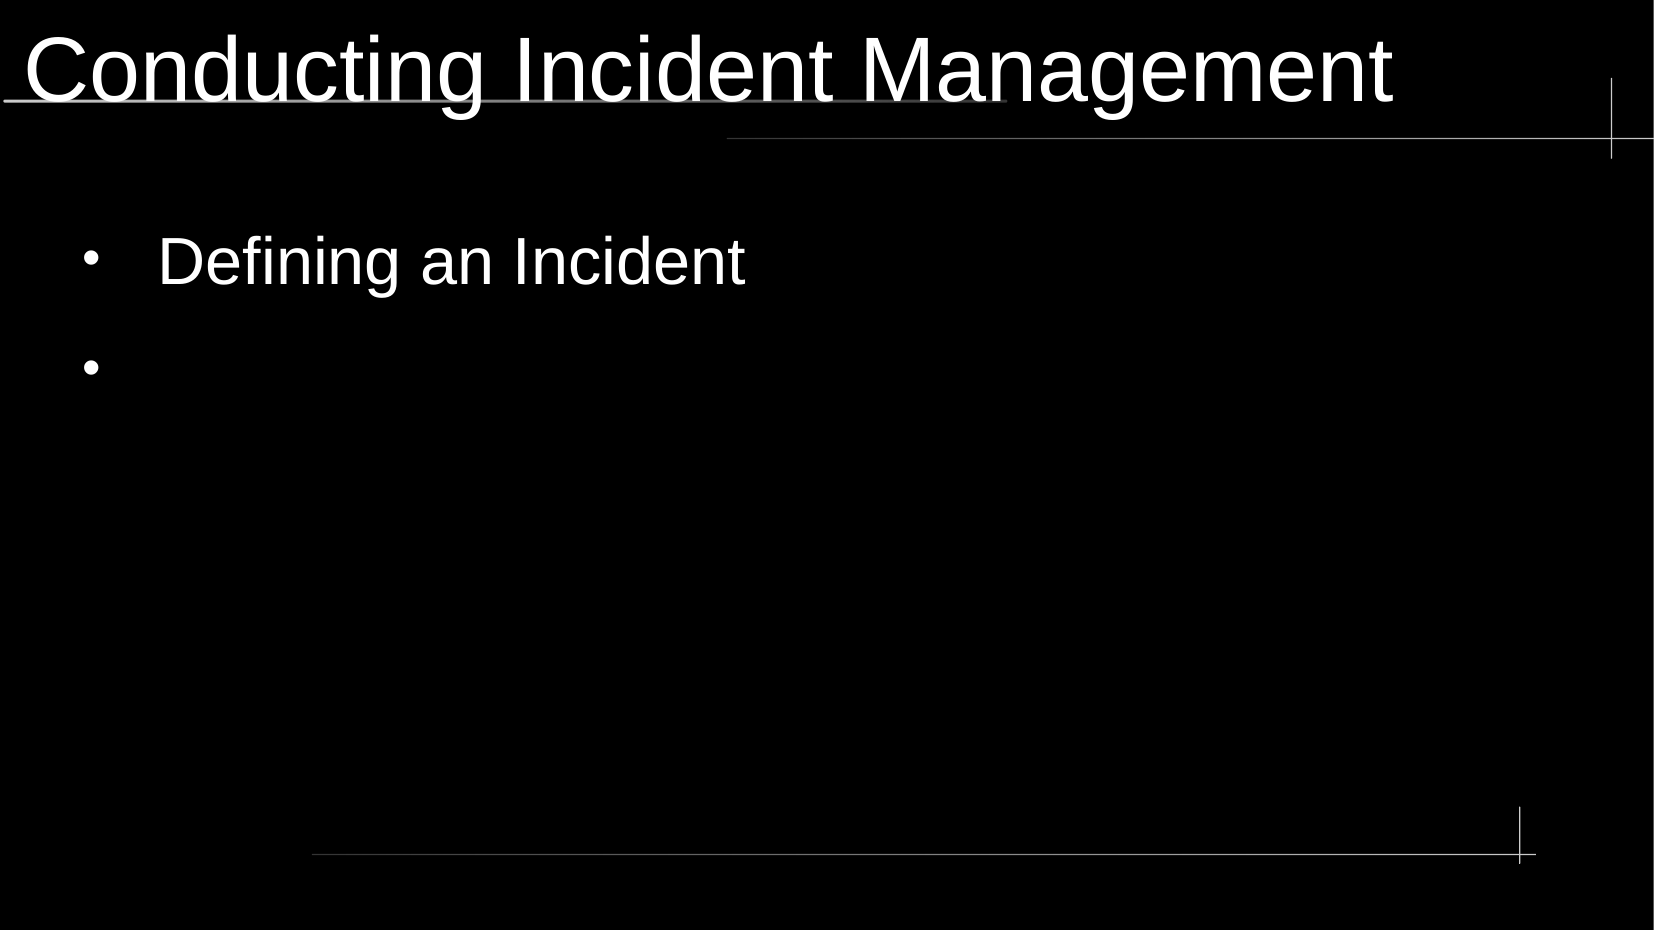

# Conducting Incident Management
Defining an Incident